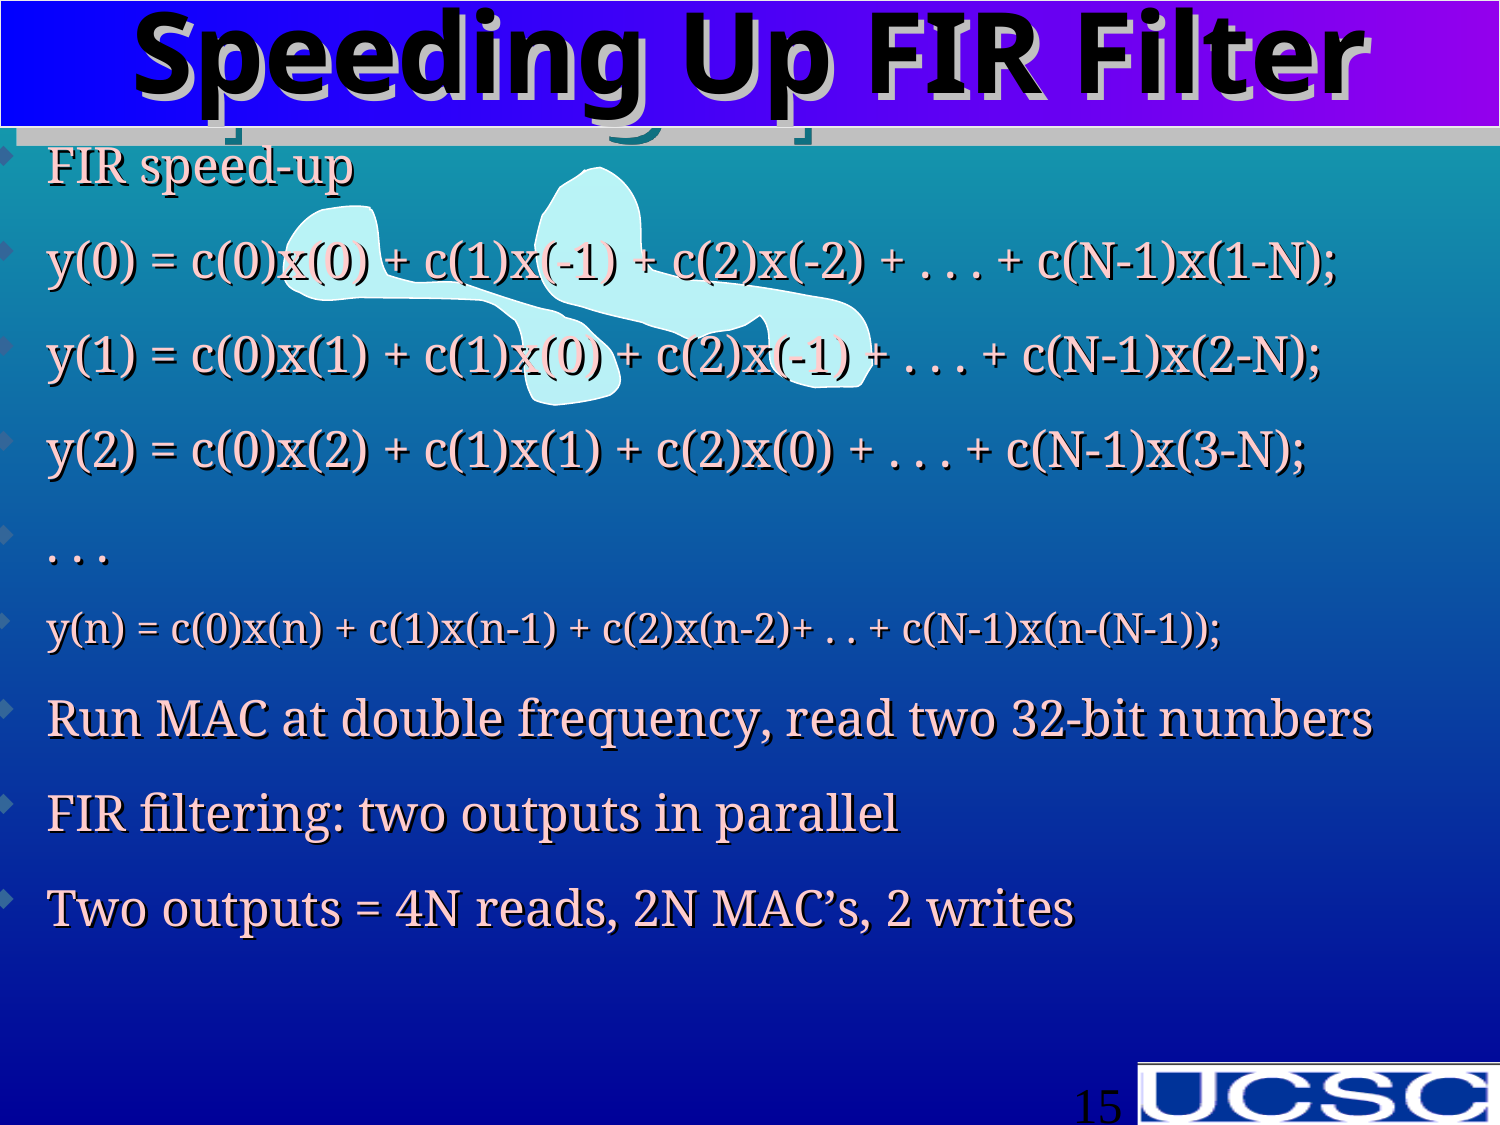

# Speeding Up FIR Filter
FIR speed-up
y(0) = c(0)x(0) + c(1)x(-1) + c(2)x(-2) + . . . + c(N-1)x(1-N);
y(1) = c(0)x(1) + c(1)x(0) + c(2)x(-1) + . . . + c(N-1)x(2-N);
y(2) = c(0)x(2) + c(1)x(1) + c(2)x(0) + . . . + c(N-1)x(3-N);
. . .
y(n) = c(0)x(n) + c(1)x(n-1) + c(2)x(n-2)+ . . + c(N-1)x(n-(N-1));
Run MAC at double frequency, read two 32-bit numbers
FIR filtering: two outputs in parallel
Two outputs = 4N reads, 2N MAC’s, 2 writes
15